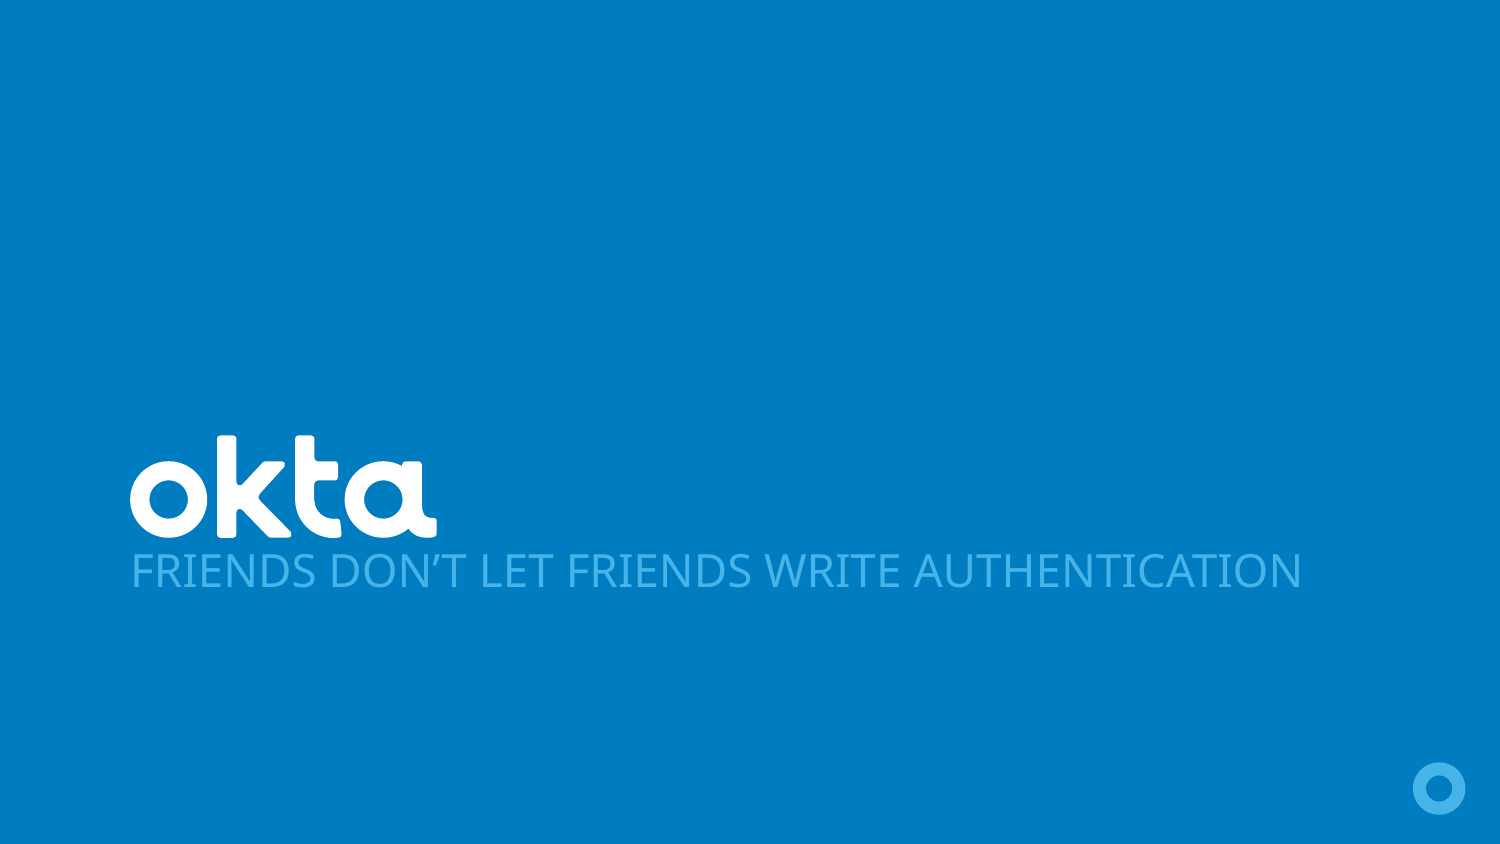

# FRIENDS DON’T LET FRIENDS WRITE AUTHENTICATION